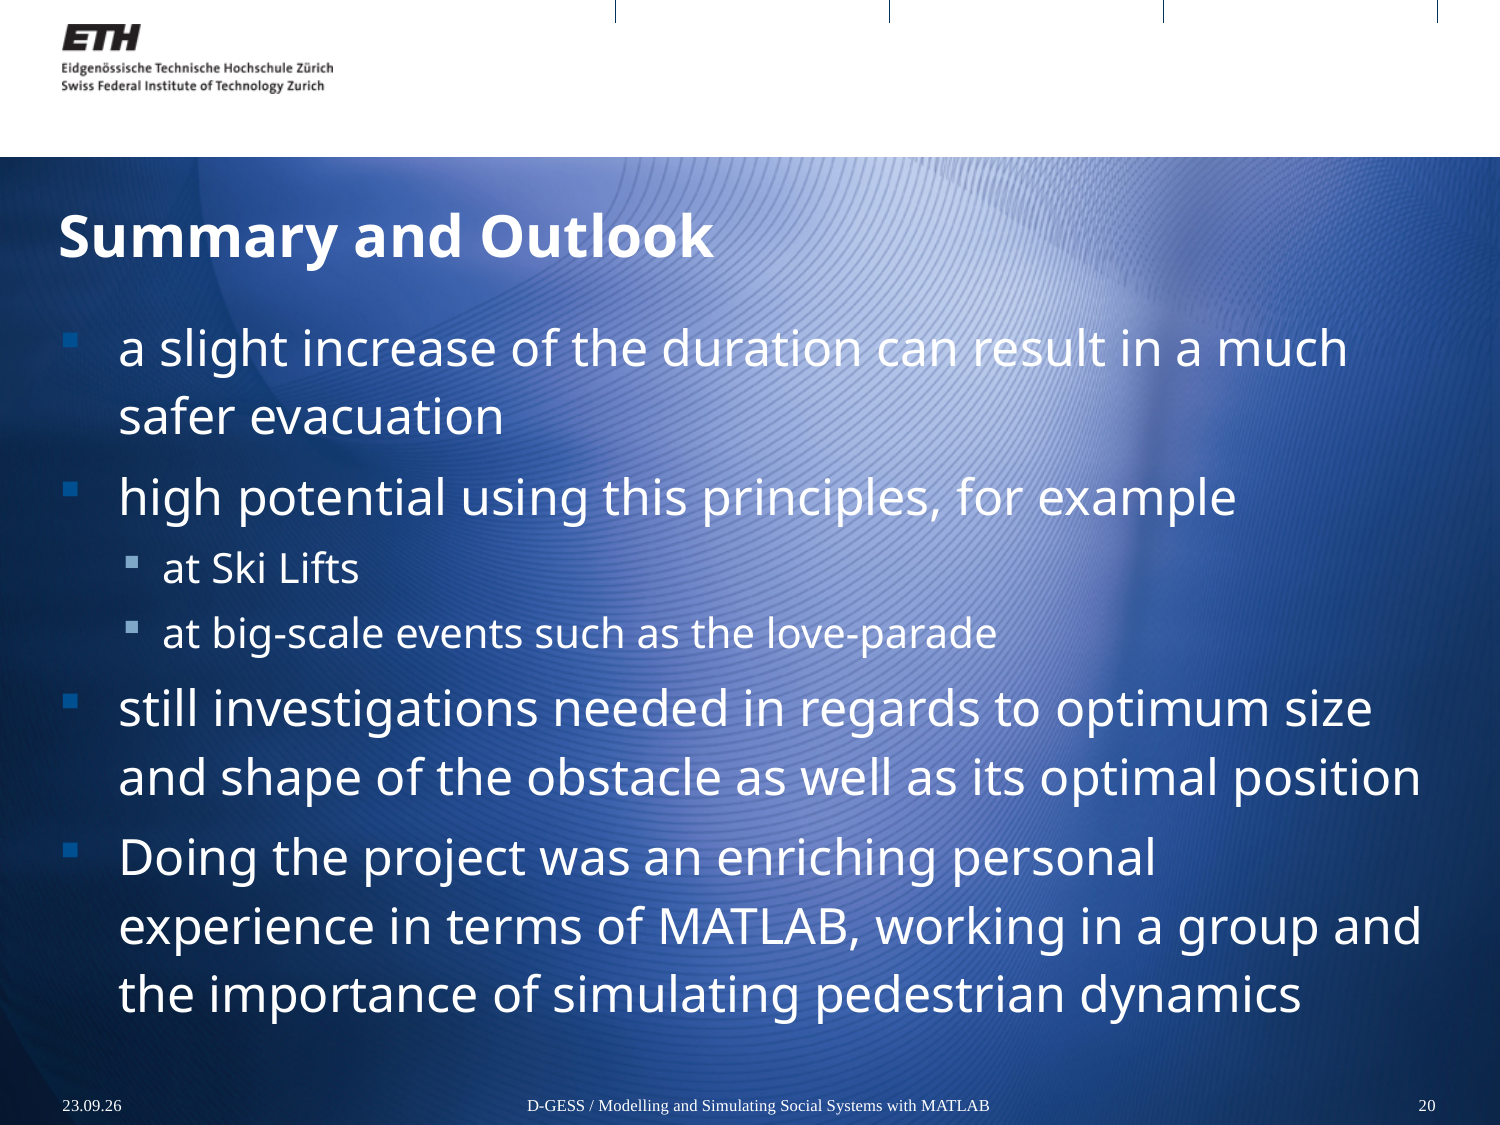

# Summary and Outlook
a slight increase of the duration can result in a much safer evacuation
high potential using this principles, for example
at Ski Lifts
at big-scale events such as the love-parade
still investigations needed in regards to optimum size and shape of the obstacle as well as its optimal position
Doing the project was an enriching personal experience in terms of MATLAB, working in a group and the importance of simulating pedestrian dynamics
20